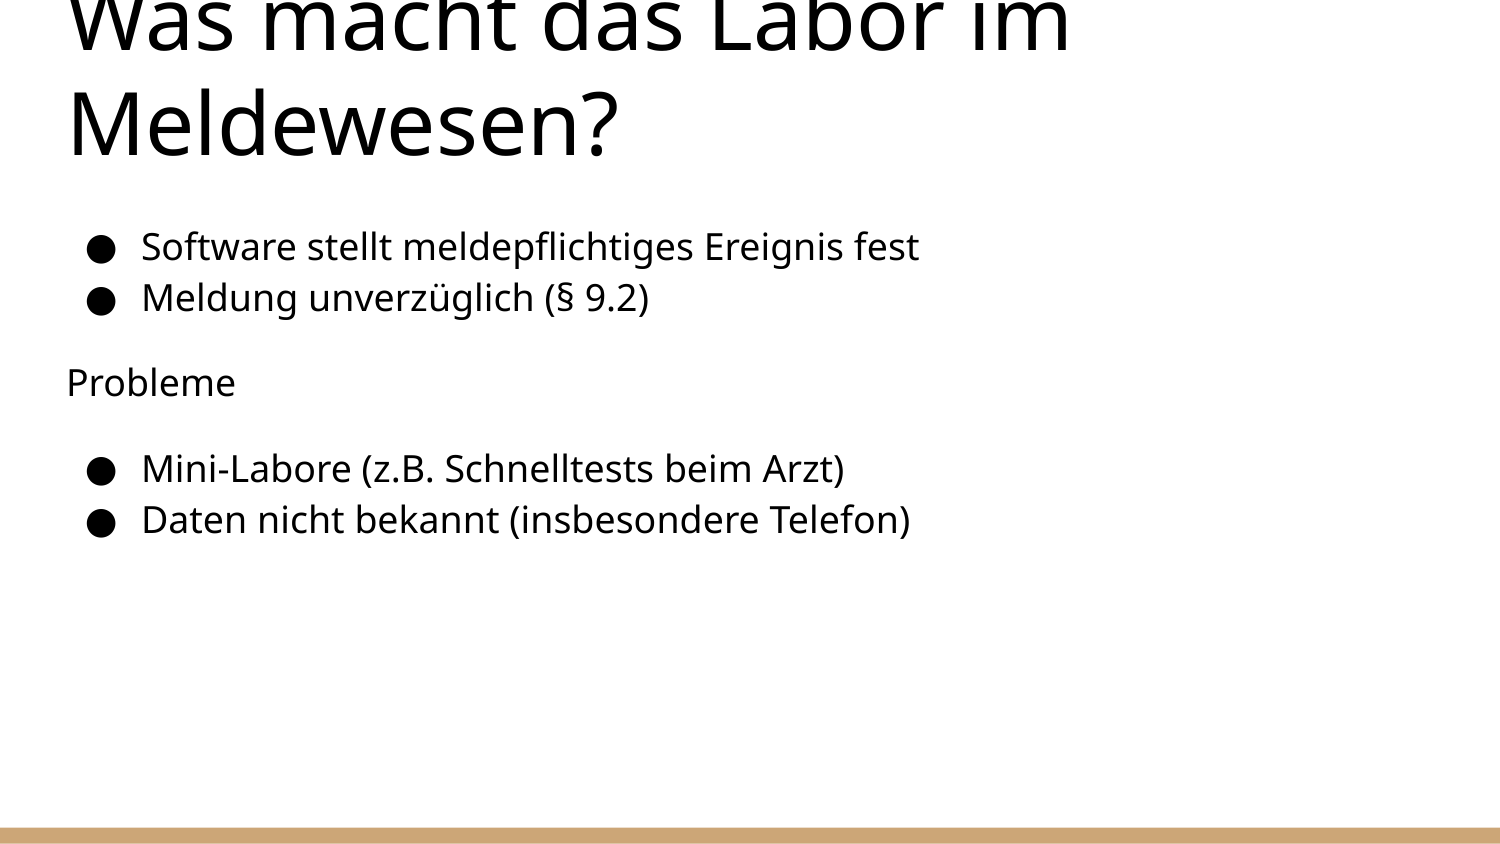

# Was macht das Labor im Meldewesen?
Software stellt meldepflichtiges Ereignis fest
Meldung unverzüglich (§ 9.2)
Probleme
Mini-Labore (z.B. Schnelltests beim Arzt)
Daten nicht bekannt (insbesondere Telefon)